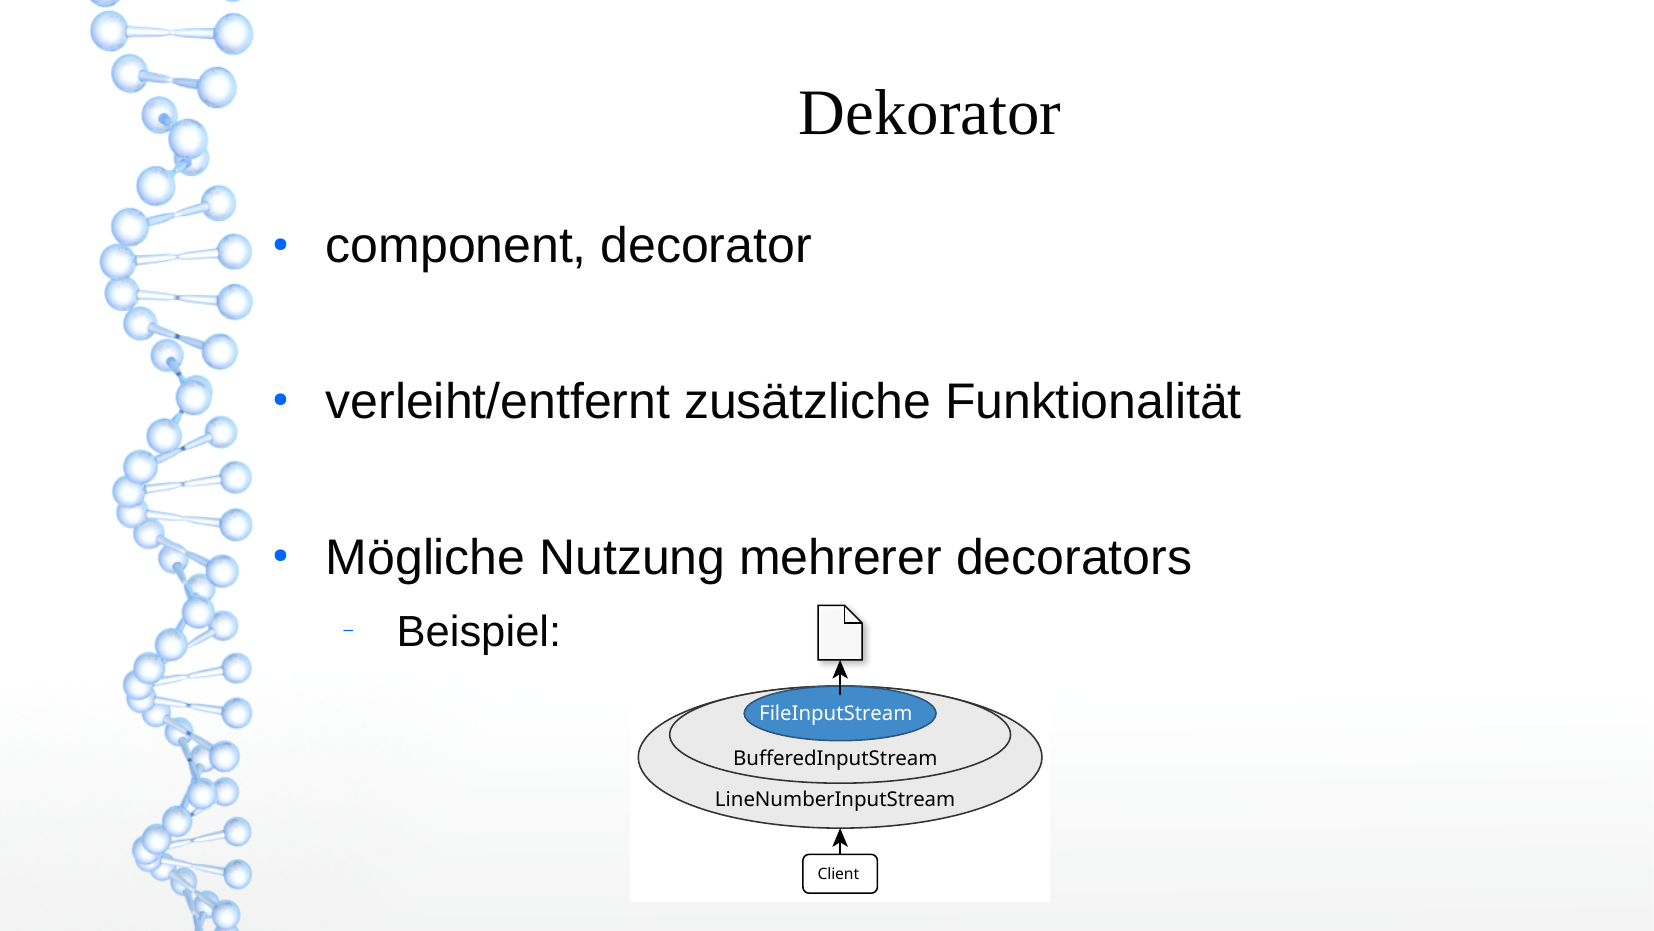

# Dekorator
component, decorator
verleiht/entfernt zusätzliche Funktionalität
Mögliche Nutzung mehrerer decorators
Beispiel: